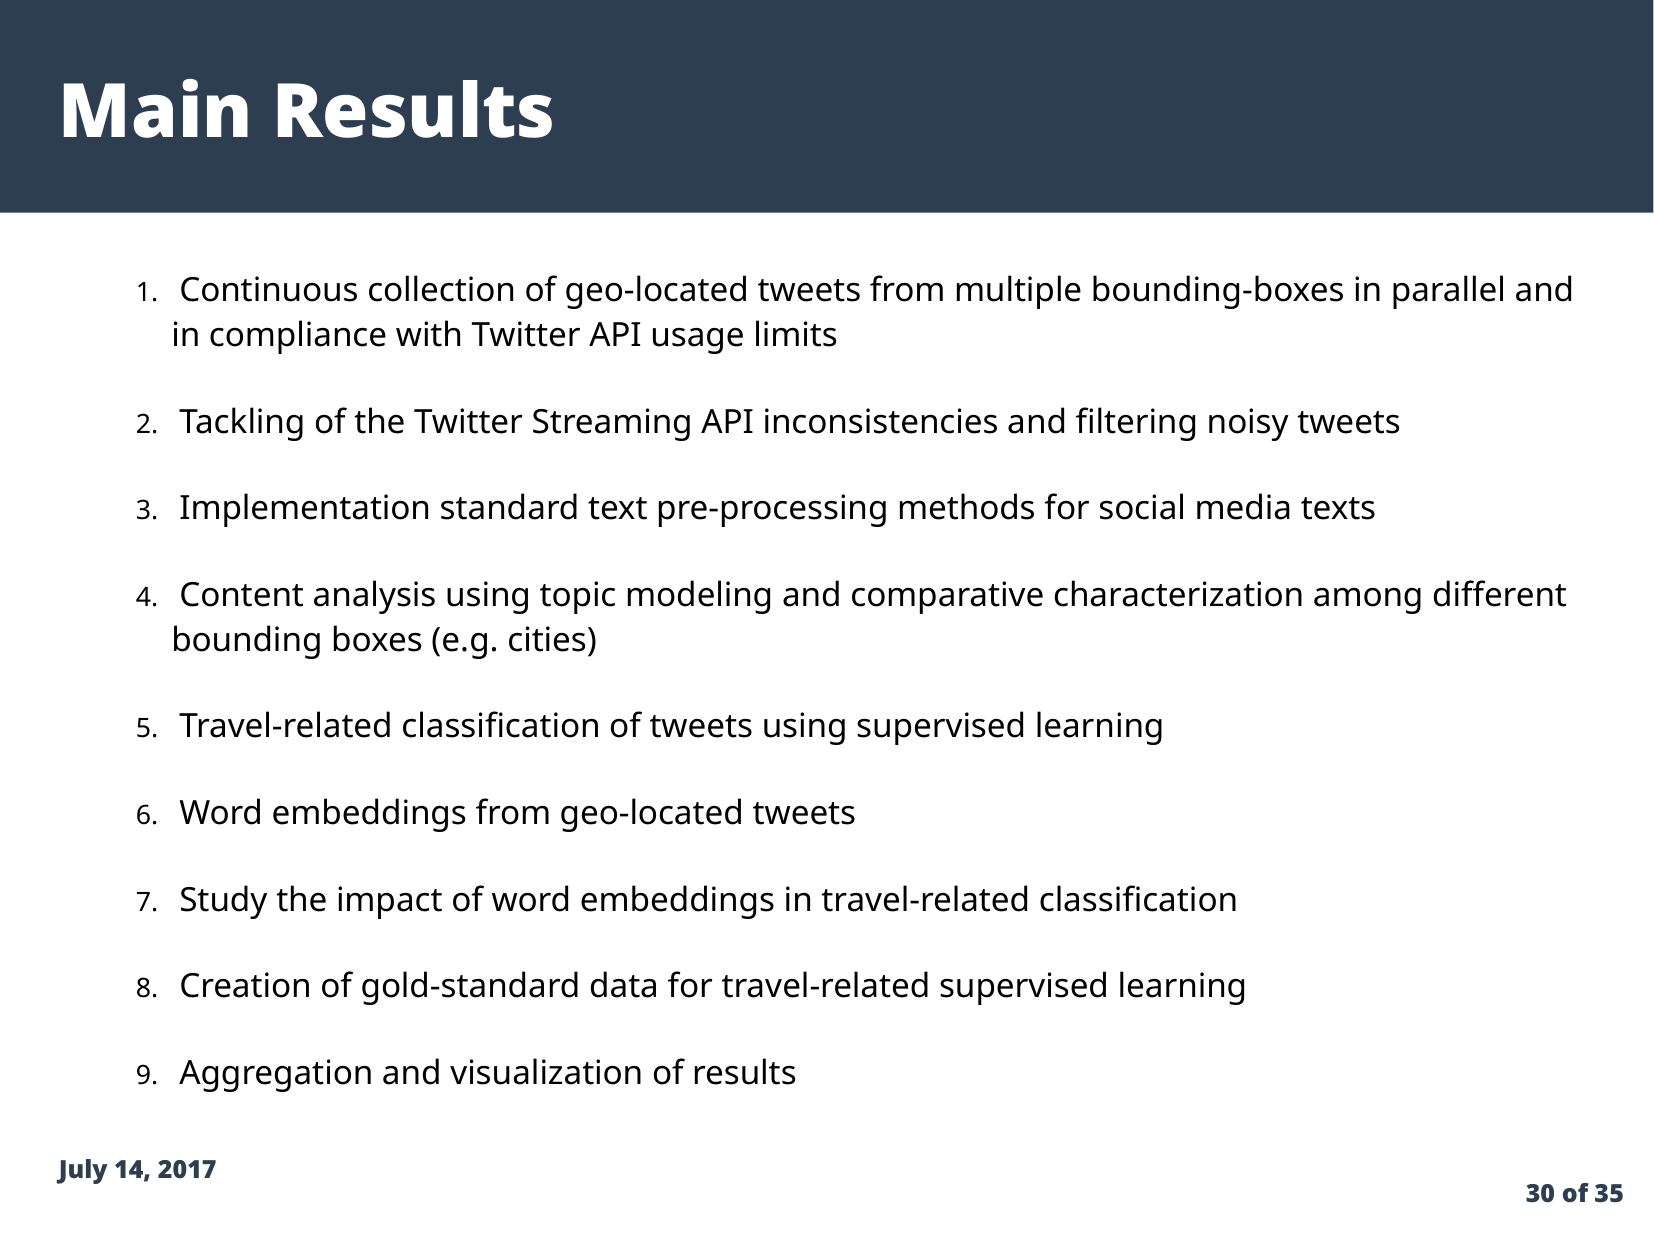

# Main Results
Continuous collection of geo-located tweets from multiple bounding-boxes in parallel and in compliance with Twitter API usage limits
Tackling of the Twitter Streaming API inconsistencies and filtering noisy tweets
Implementation standard text pre-processing methods for social media texts
Content analysis using topic modeling and comparative characterization among different bounding boxes (e.g. cities)
Travel-related classification of tweets using supervised learning
Word embeddings from geo-located tweets
Study the impact of word embeddings in travel-related classification
Creation of gold-standard data for travel-related supervised learning
Aggregation and visualization of results
July 14, 2017
30